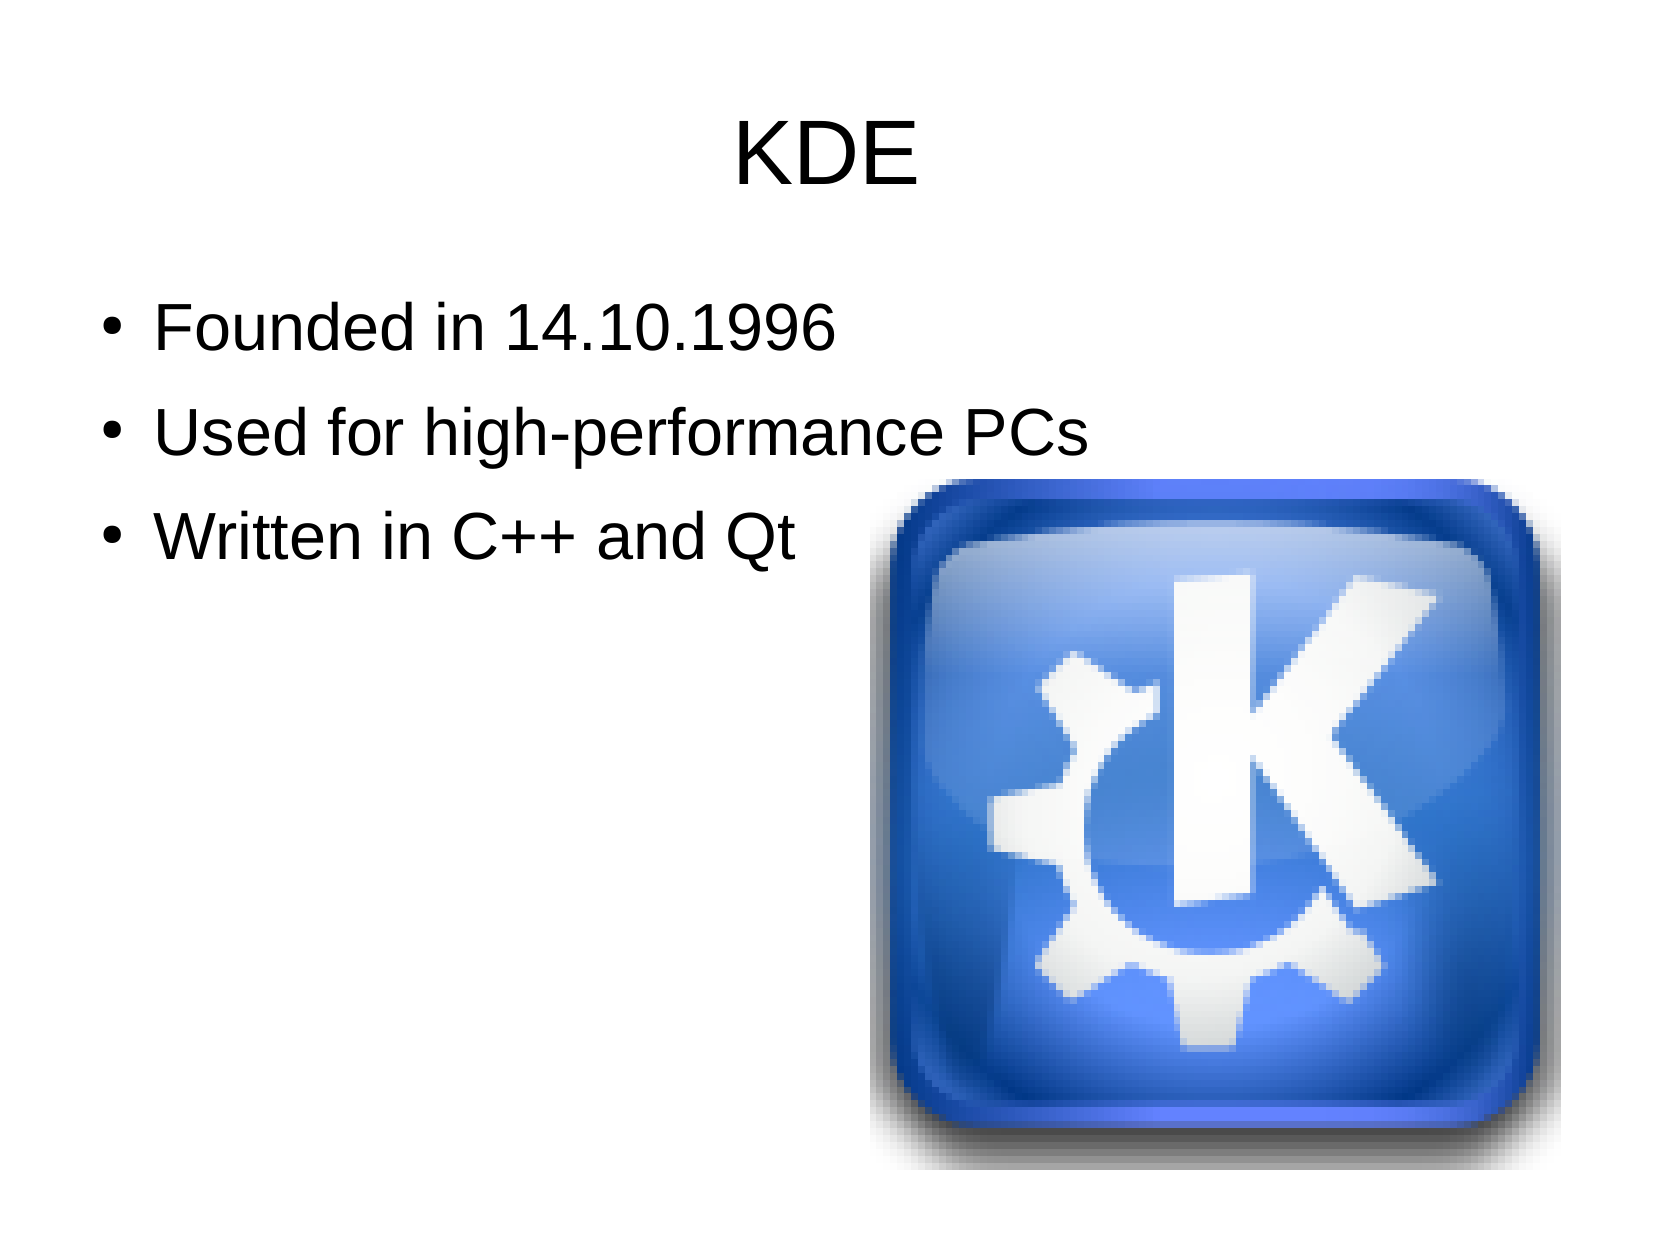

# KDE
Founded in 14.10.1996
Used for high-performance PCs
Written in C++ and Qt